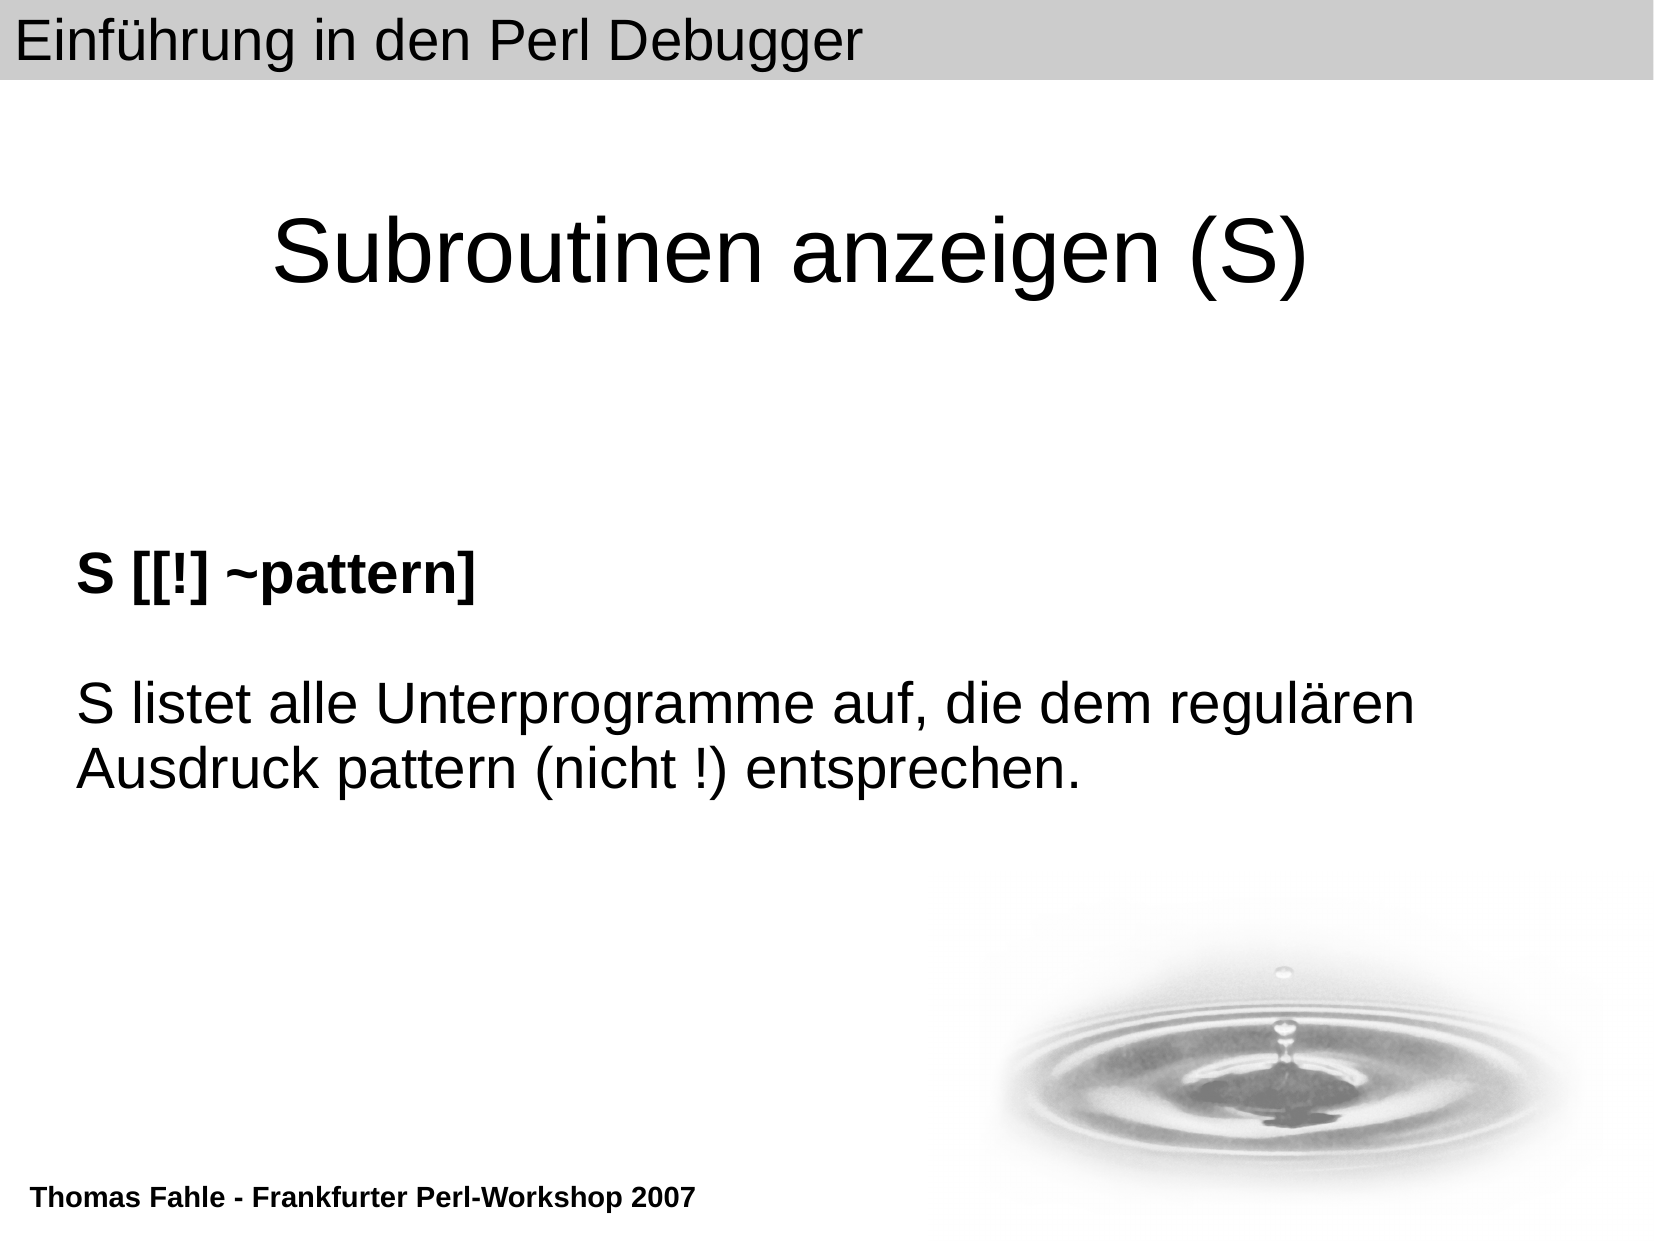

# Subroutinen anzeigen (S)
S [[!] ~pattern]
S listet alle Unterprogramme auf, die dem regulären Ausdruck pattern (nicht !) entsprechen.